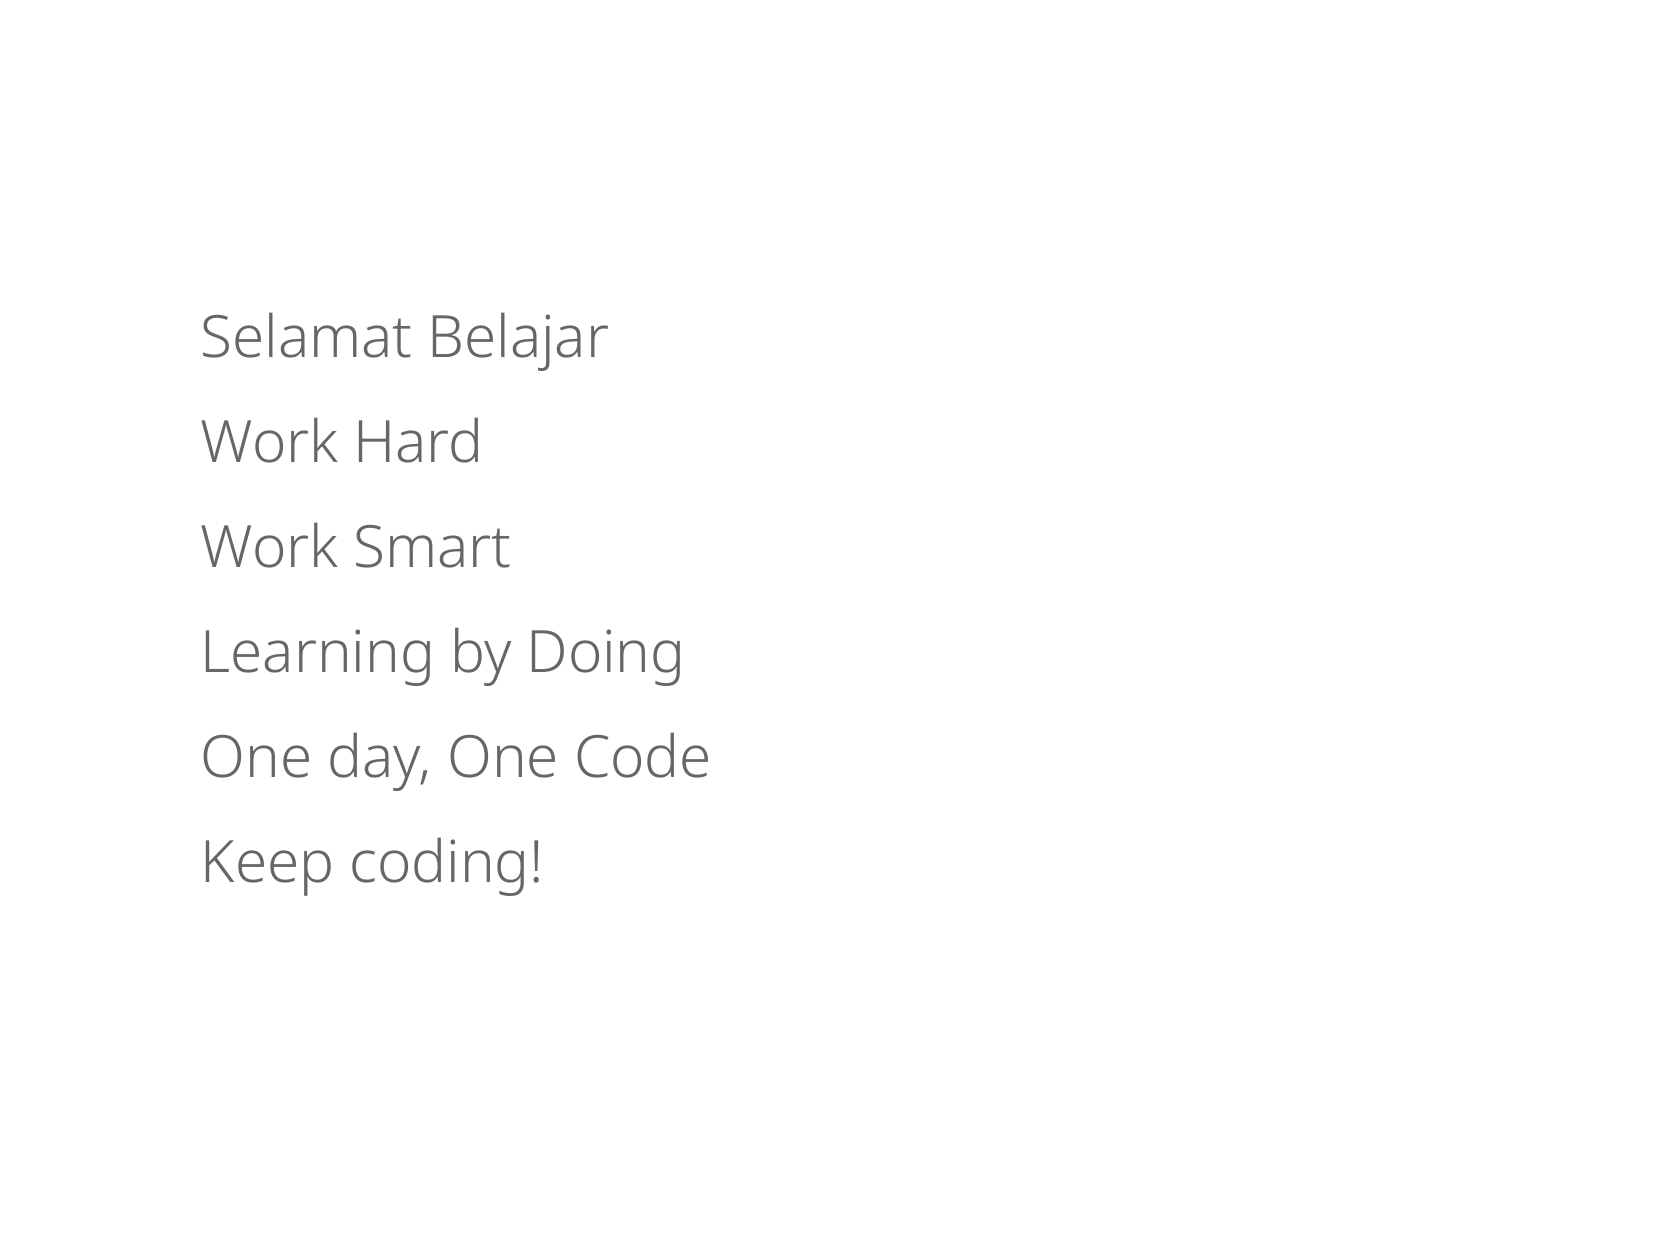

# Selamat Belajar
Work Hard
Work Smart
Learning by Doing
One day, One Code
Keep coding!